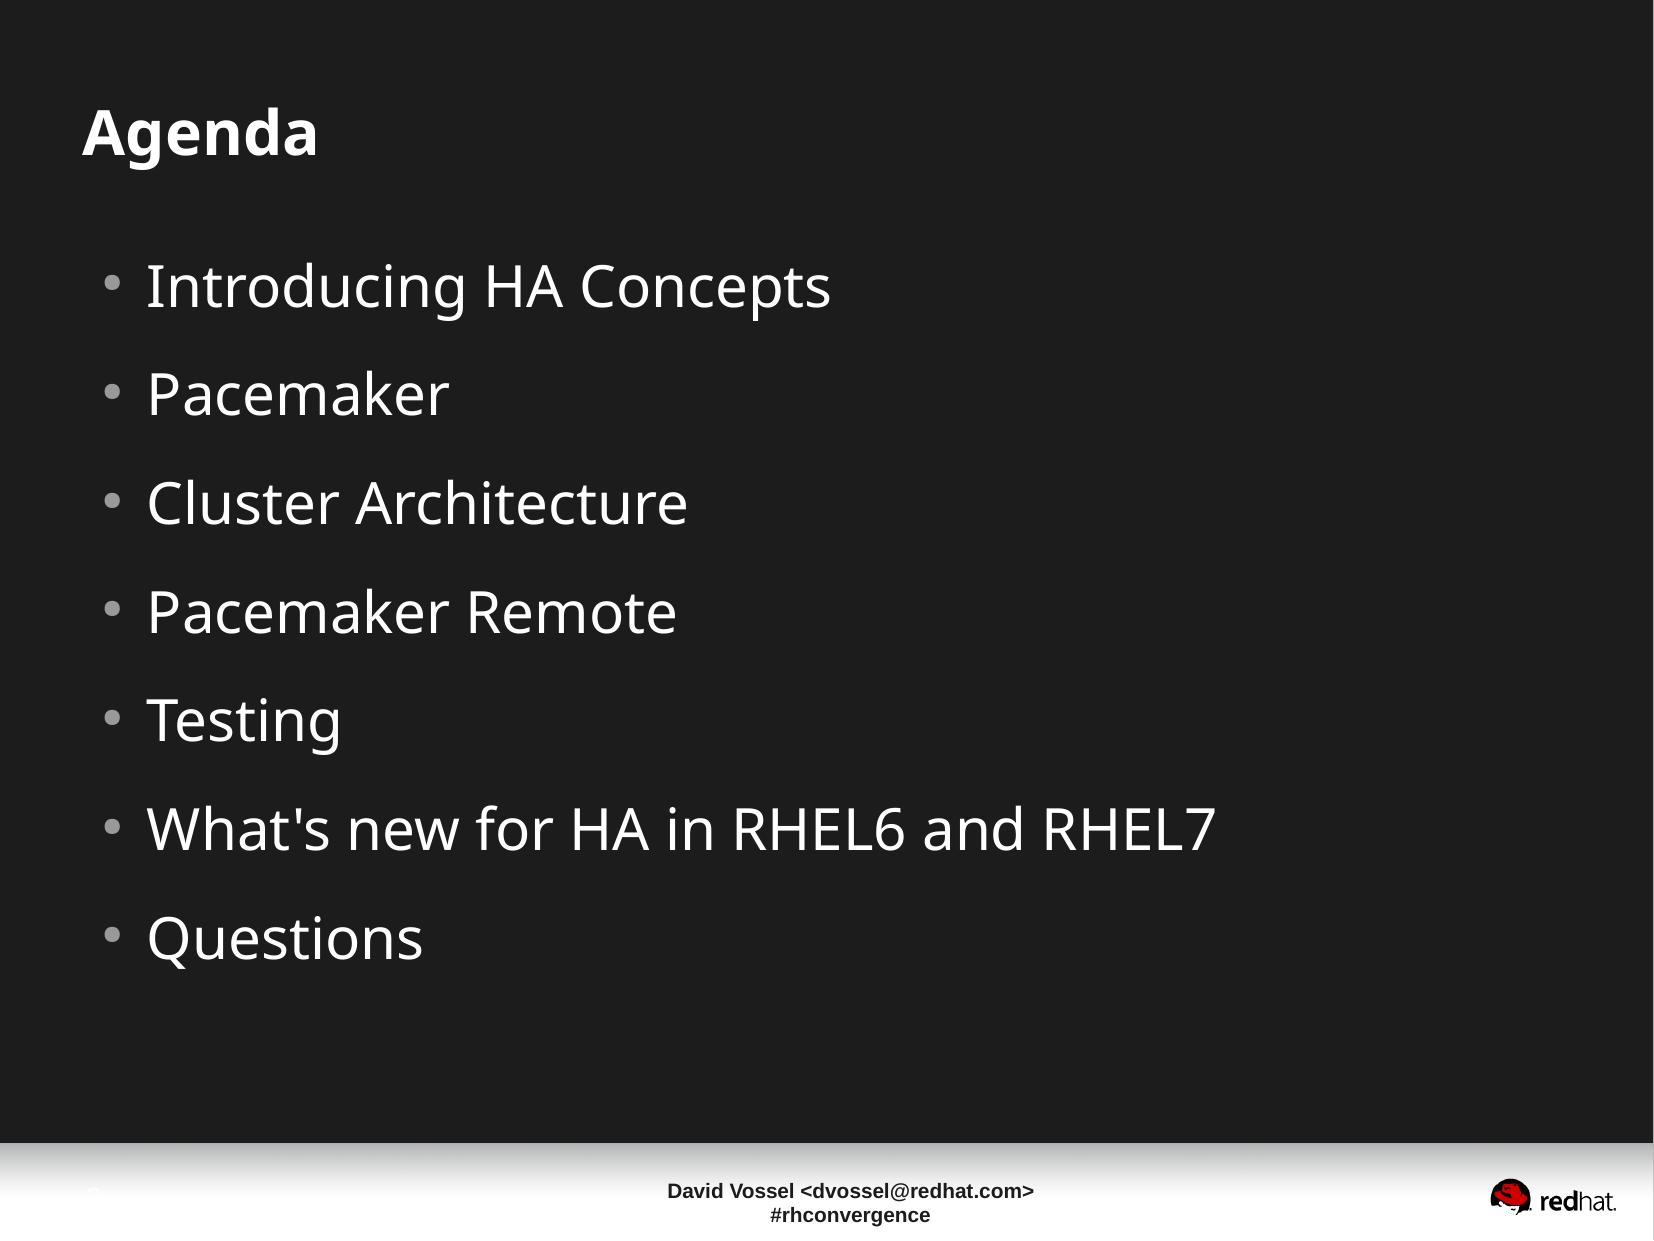

# Agenda
Introducing HA Concepts
Pacemaker
Cluster Architecture
Pacemaker Remote
Testing
What's new for HA in RHEL6 and RHEL7
Questions